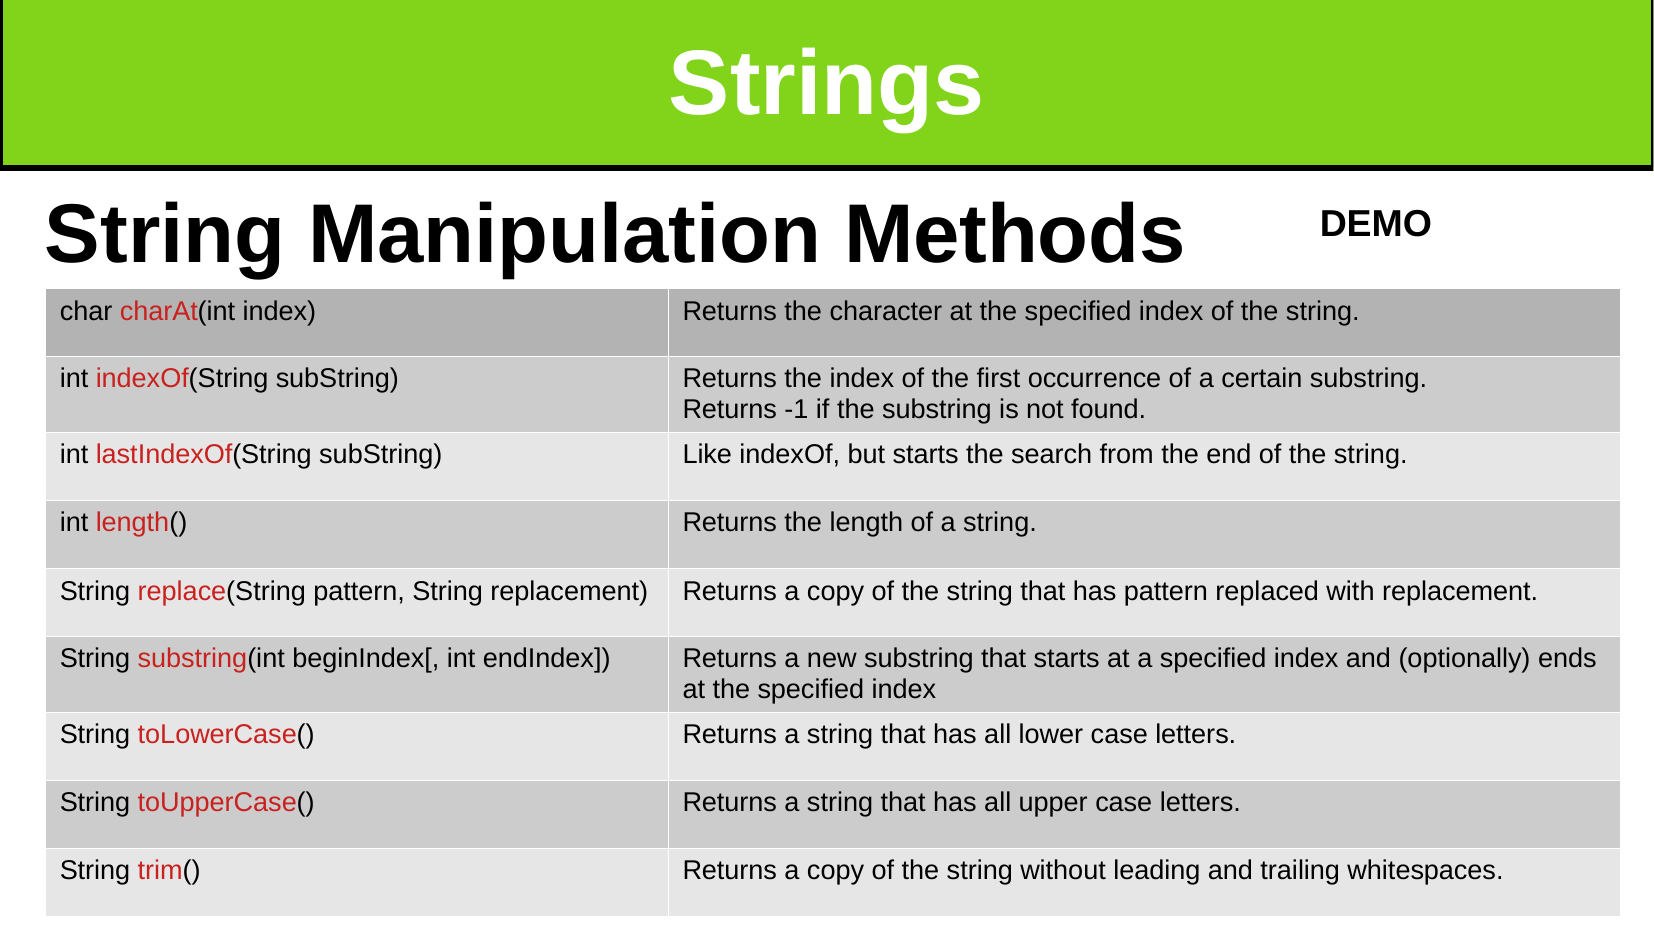

# Strings
String Manipulation Methods
DEMO
| char charAt(int index) | Returns the character at the specified index of the string. |
| --- | --- |
| int indexOf(String subString) | Returns the index of the first occurrence of a certain substring. Returns -1 if the substring is not found. |
| int lastIndexOf(String subString) | Like indexOf, but starts the search from the end of the string. |
| int length() | Returns the length of a string. |
| String replace(String pattern, String replacement) | Returns a copy of the string that has pattern replaced with replacement. |
| String substring(int beginIndex[, int endIndex]) | Returns a new substring that starts at a specified index and (optionally) ends at the specified index |
| String toLowerCase() | Returns a string that has all lower case letters. |
| String toUpperCase() | Returns a string that has all upper case letters. |
| String trim() | Returns a copy of the string without leading and trailing whitespaces. |